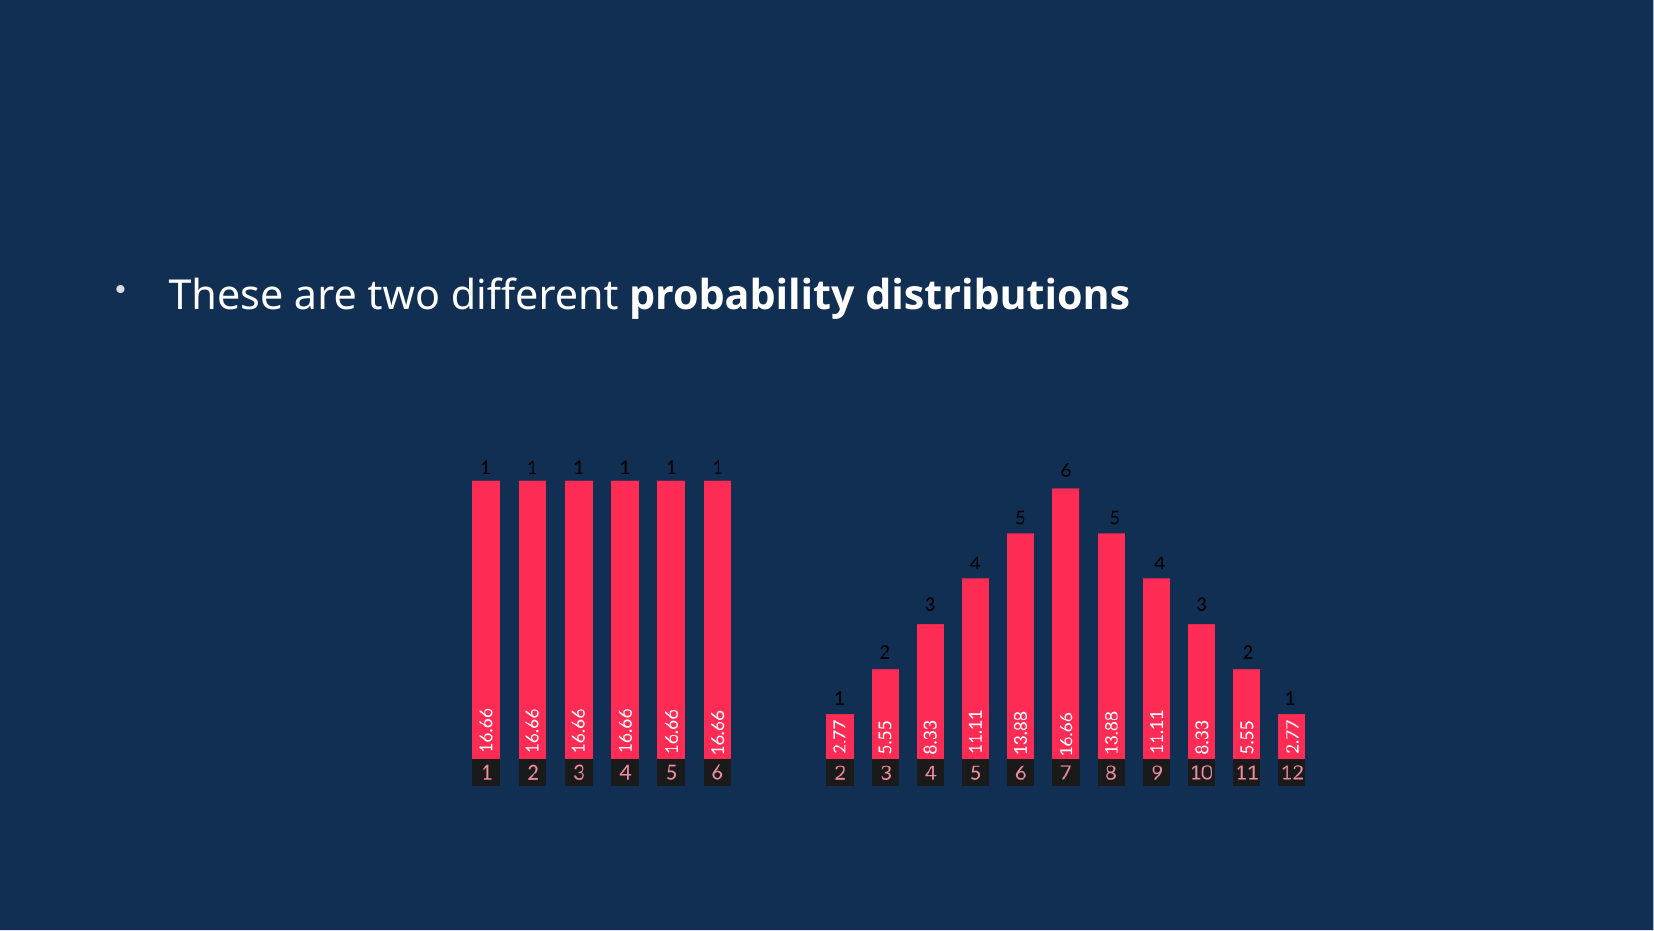

# These are two different probability distributions